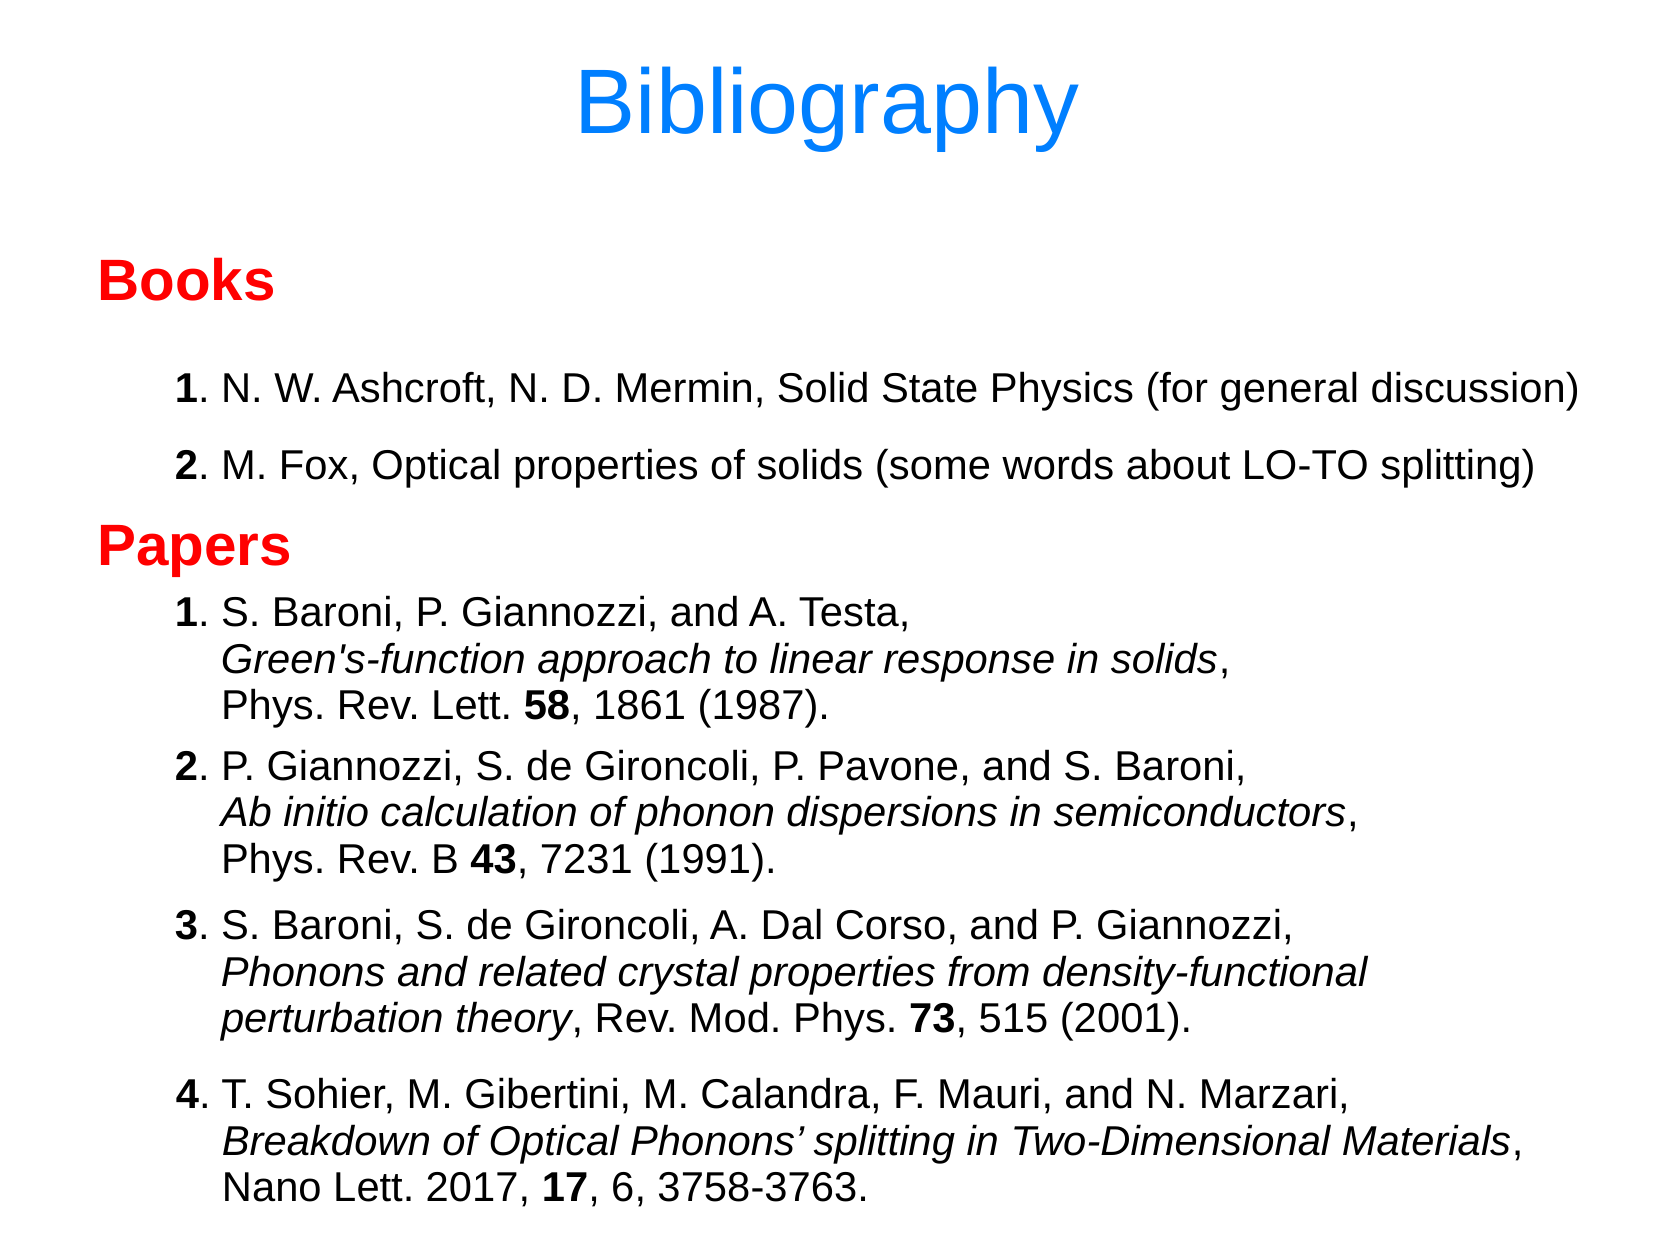

# Bibliography
Books
1. N. W. Ashcroft, N. D. Mermin, Solid State Physics (for general discussion)
2. M. Fox, Optical properties of solids (some words about LO-TO splitting)
Papers
1. S. Baroni, P. Giannozzi, and A. Testa, Green's-function approach to linear response in solids, Phys. Rev. Lett. 58, 1861 (1987).
2. P. Giannozzi, S. de Gironcoli, P. Pavone, and S. Baroni, Ab initio calculation of phonon dispersions in semiconductors, Phys. Rev. B 43, 7231 (1991).
3. S. Baroni, S. de Gironcoli, A. Dal Corso, and P. Giannozzi, Phonons and related crystal properties from density-functional perturbation theory, Rev. Mod. Phys. 73, 515 (2001).
4. T. Sohier, M. Gibertini, M. Calandra, F. Mauri, and N. Marzari, Breakdown of Optical Phonons’ splitting in Two-Dimensional Materials, Nano Lett. 2017, 17, 6, 3758-3763.